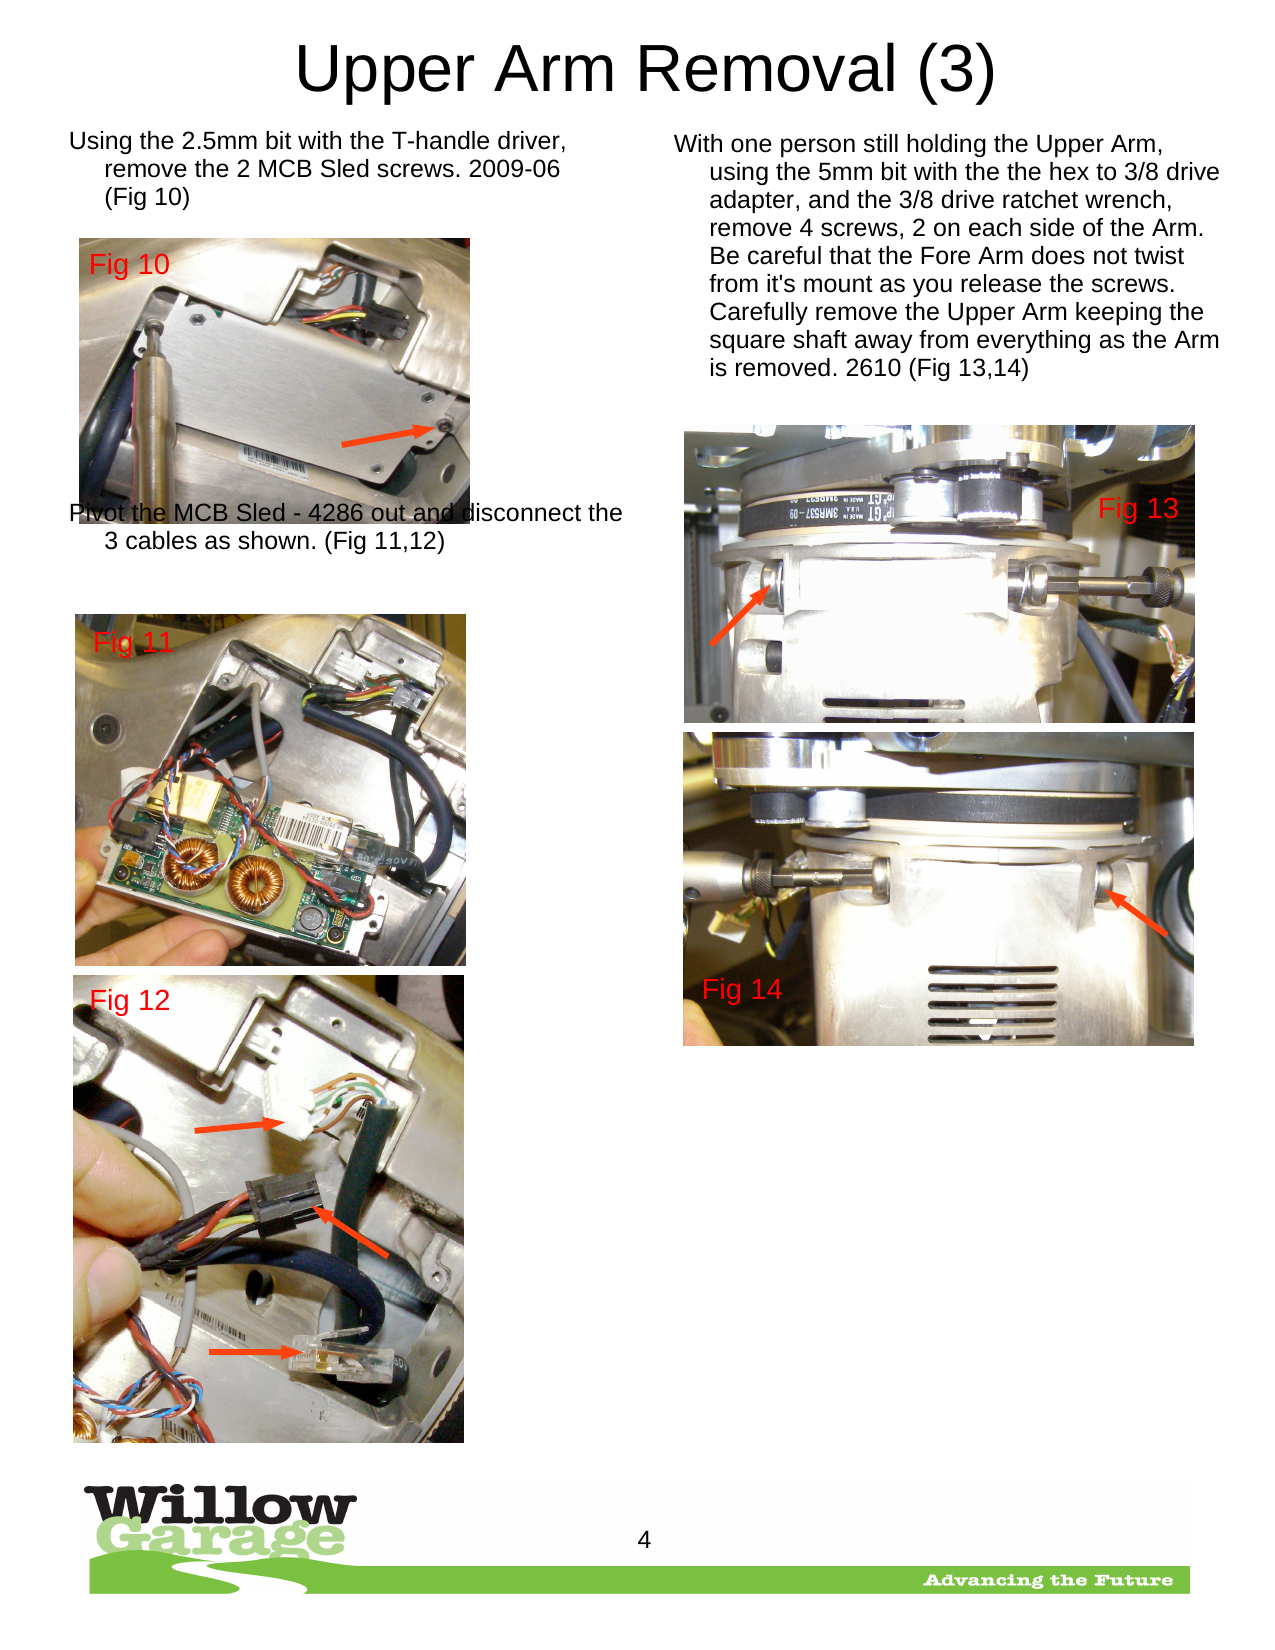

# Upper Arm Removal (3)
Using the 2.5mm bit with the T-handle driver, remove the 2 MCB Sled screws. 2009-06
(Fig 10)
Pivot the MCB Sled - 4286 out and disconnect the 3 cables as shown. (Fig 11,12)
With one person still holding the Upper Arm, using the 5mm bit with the the hex to 3/8 drive adapter, and the 3/8 drive ratchet wrench, remove 4 screws, 2 on each side of the Arm. Be careful that the Fore Arm does not twist from it's mount as you release the screws. Carefully remove the Upper Arm keeping the square shaft away from everything as the Arm is removed. 2610 (Fig 13,14)
Fig 10
Fig 13
Fig 11
Fig 14
Fig 12
4